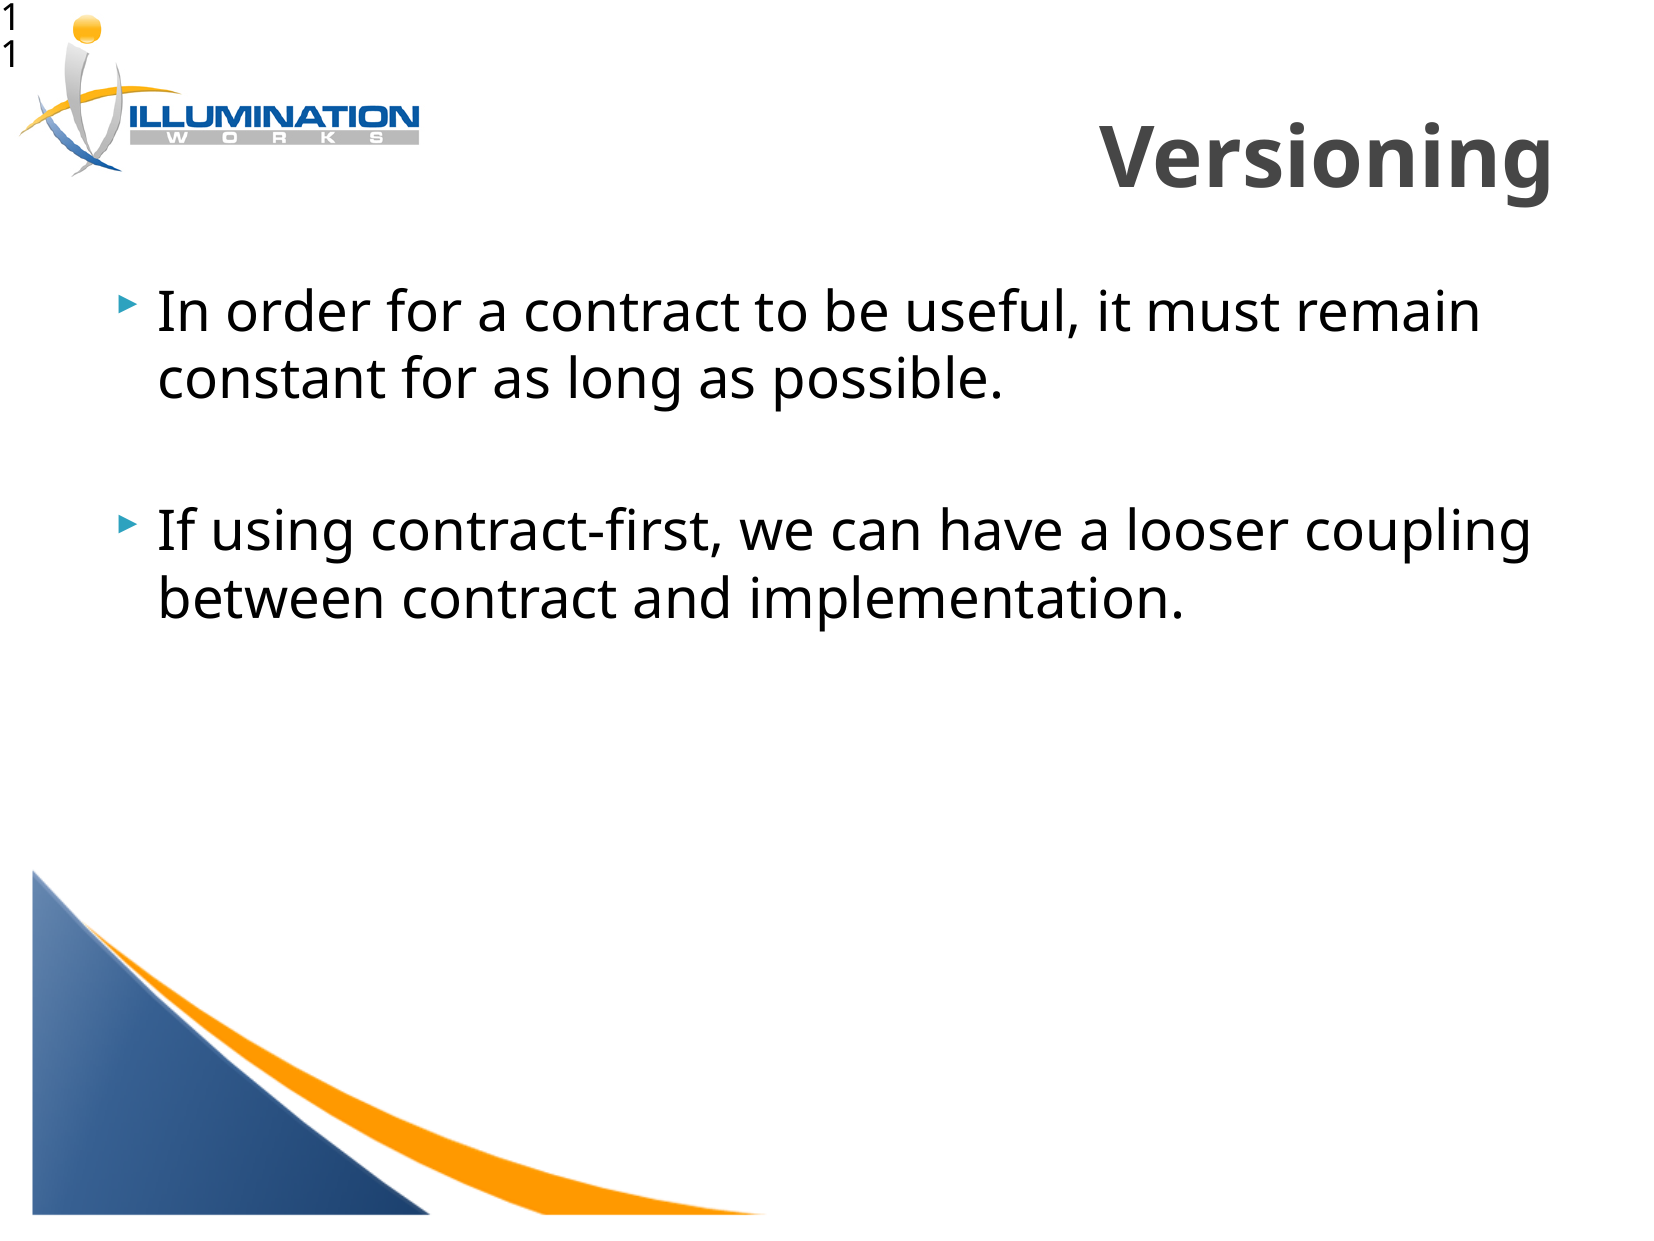

Versioning
# In order for a contract to be useful, it must remain constant for as long as possible.
If using contract-first, we can have a looser coupling between contract and implementation.